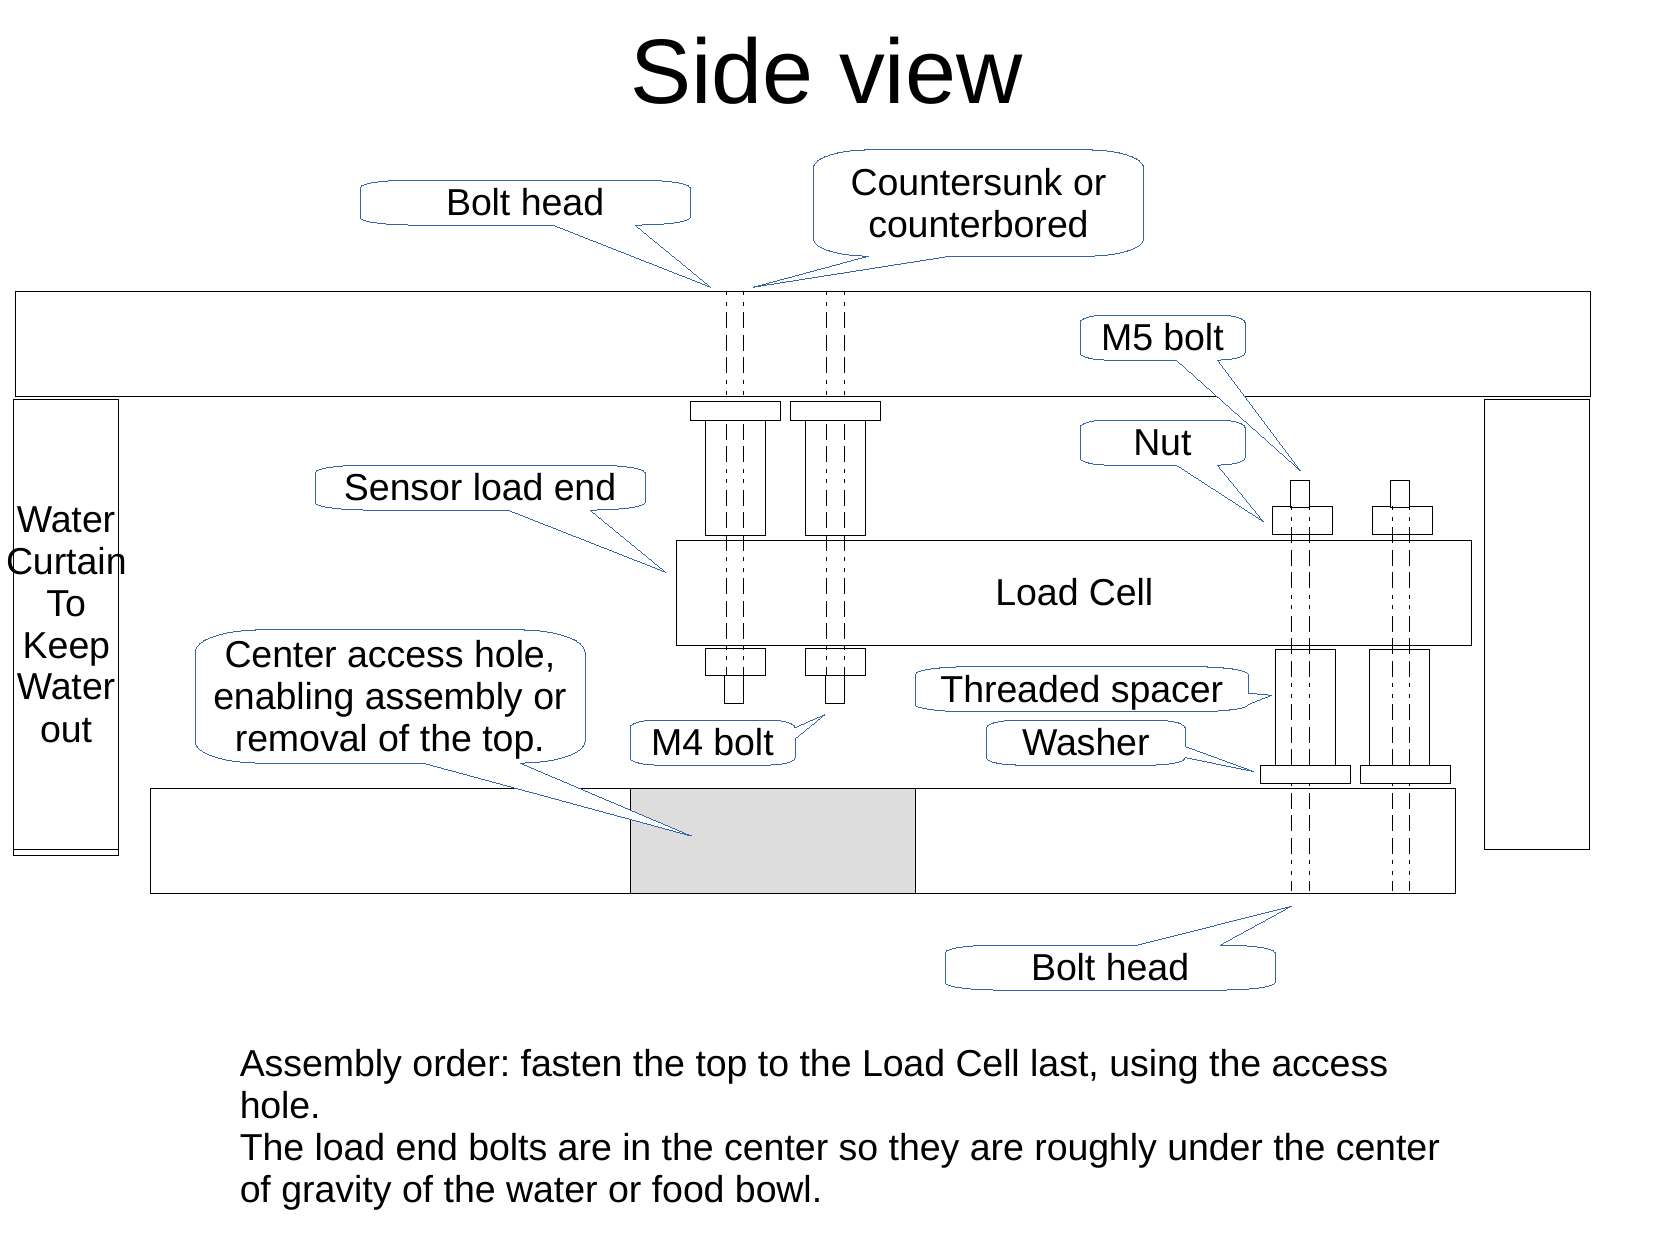

# Side view
Countersunk or
counterbored
Bolt head
M5 bolt
Water
Curtain
To
Keep
Water
out
Nut
Sensor load end
Load Cell
Center access hole,
enabling assembly or
removal of the top.
Threaded spacer
M4 bolt
Washer
Bolt head
Assembly order: fasten the top to the Load Cell last, using the access hole.
The load end bolts are in the center so they are roughly under the center of gravity of the water or food bowl.